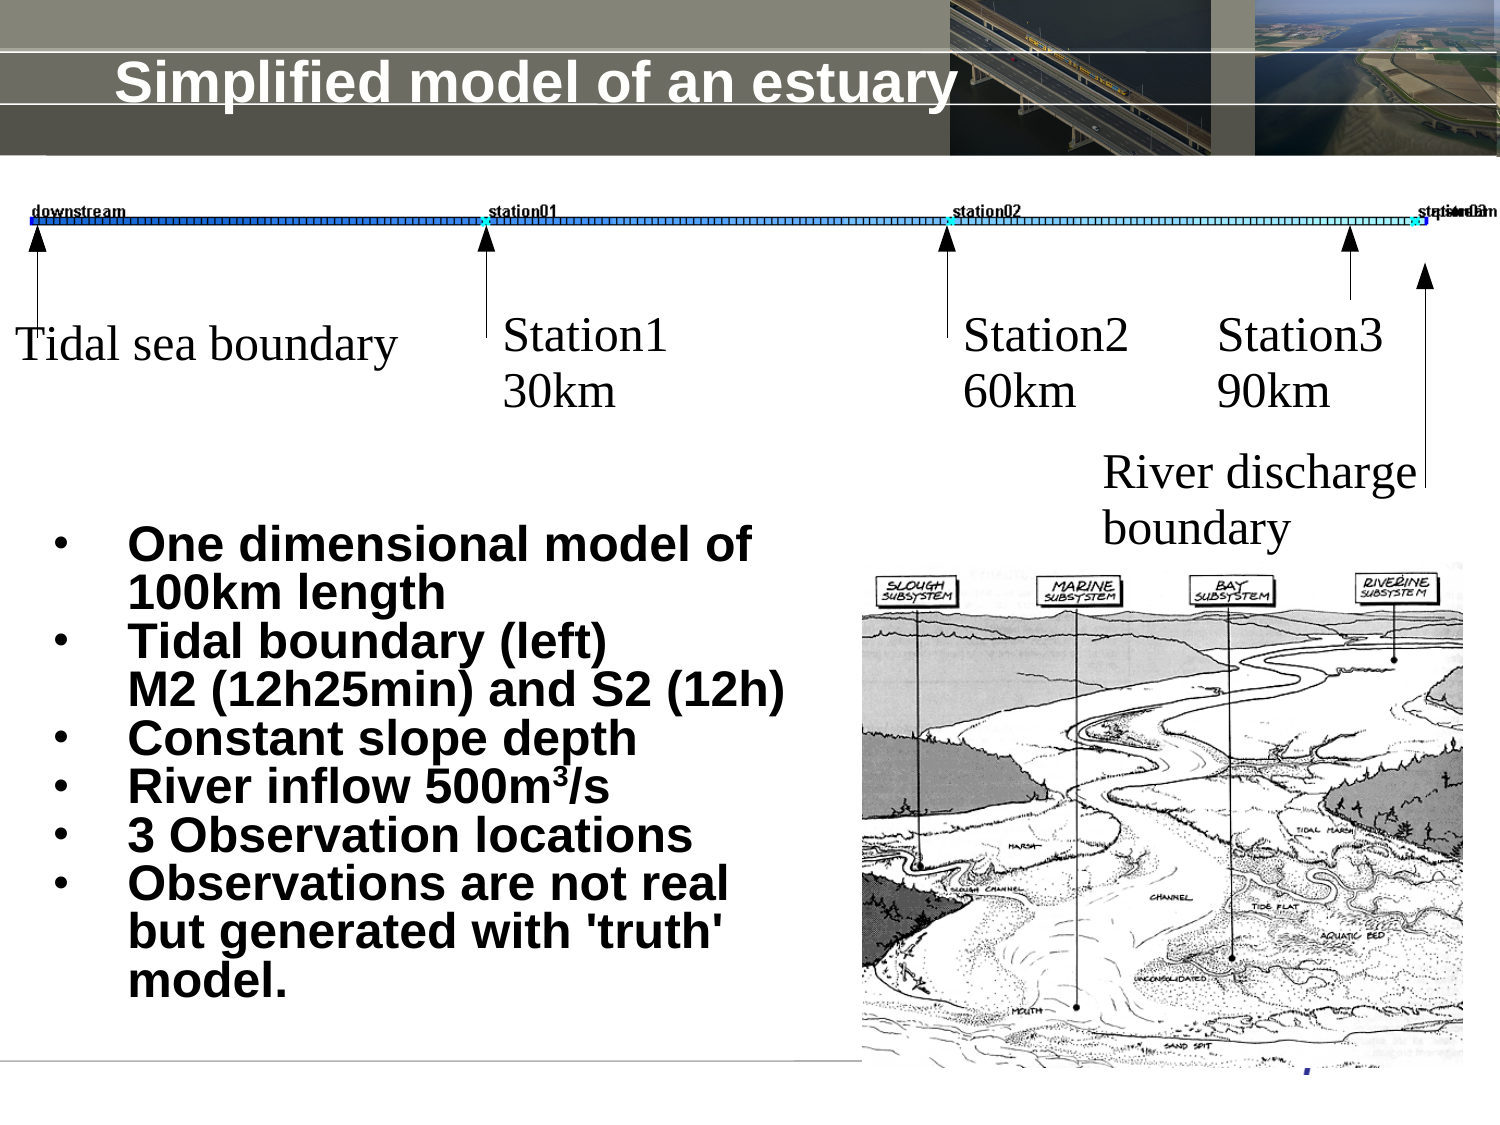

# Simplified model of an estuary
Station1
30km
Station2
60km
Station3
90km
Tidal sea boundary
River discharge
boundary
One dimensional model of 100km length
Tidal boundary (left)
M2 (12h25min) and S2 (12h)
Constant slope depth
River inflow 500m3/s
3 Observation locations
Observations are not real but generated with 'truth' model.